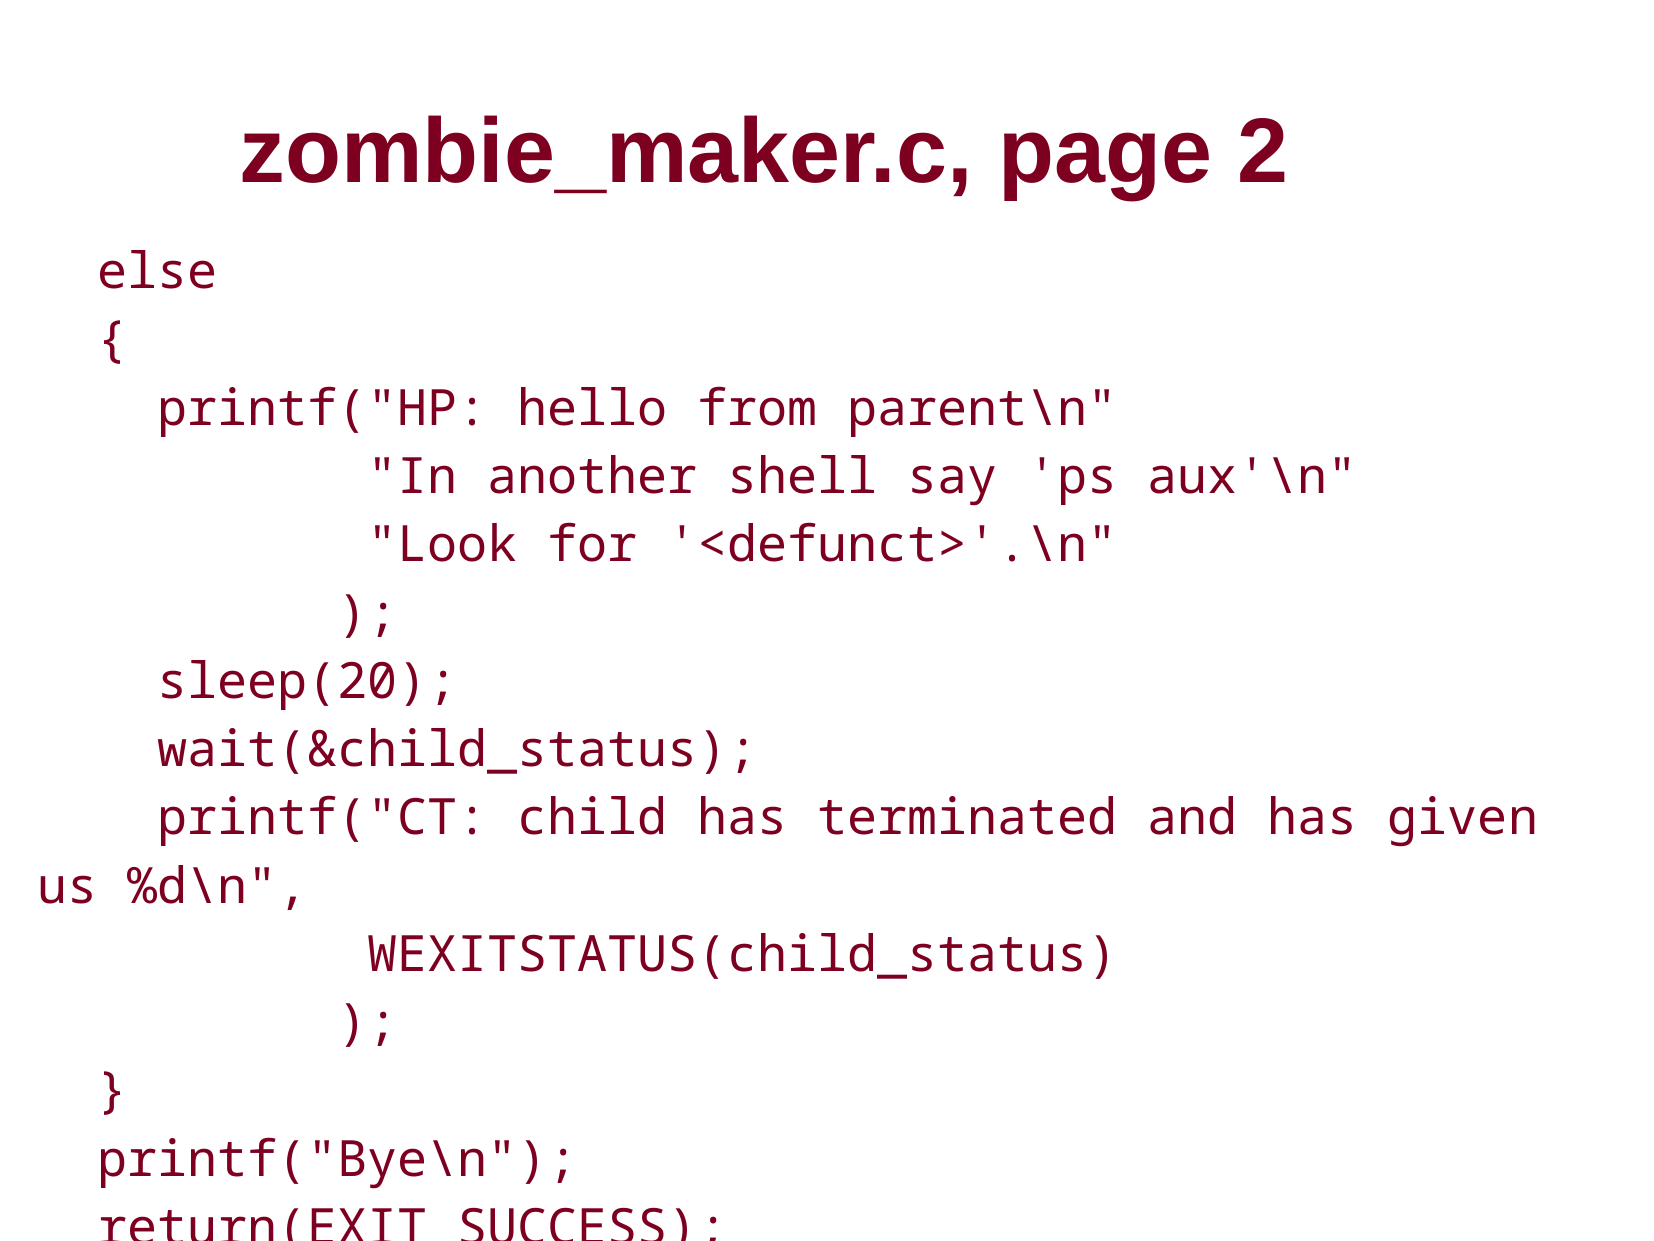

# zombie_maker.c, page 2
 else
 {
 printf("HP: hello from parent\n"
 "In another shell say 'ps aux'\n"
 "Look for '<defunct>'.\n"
 );
 sleep(20);
 wait(&child_status);
 printf("CT: child has terminated and has given us %d\n",
 WEXITSTATUS(child_status)
 );
 }
 printf("Bye\n");
 return(EXIT_SUCCESS);
}